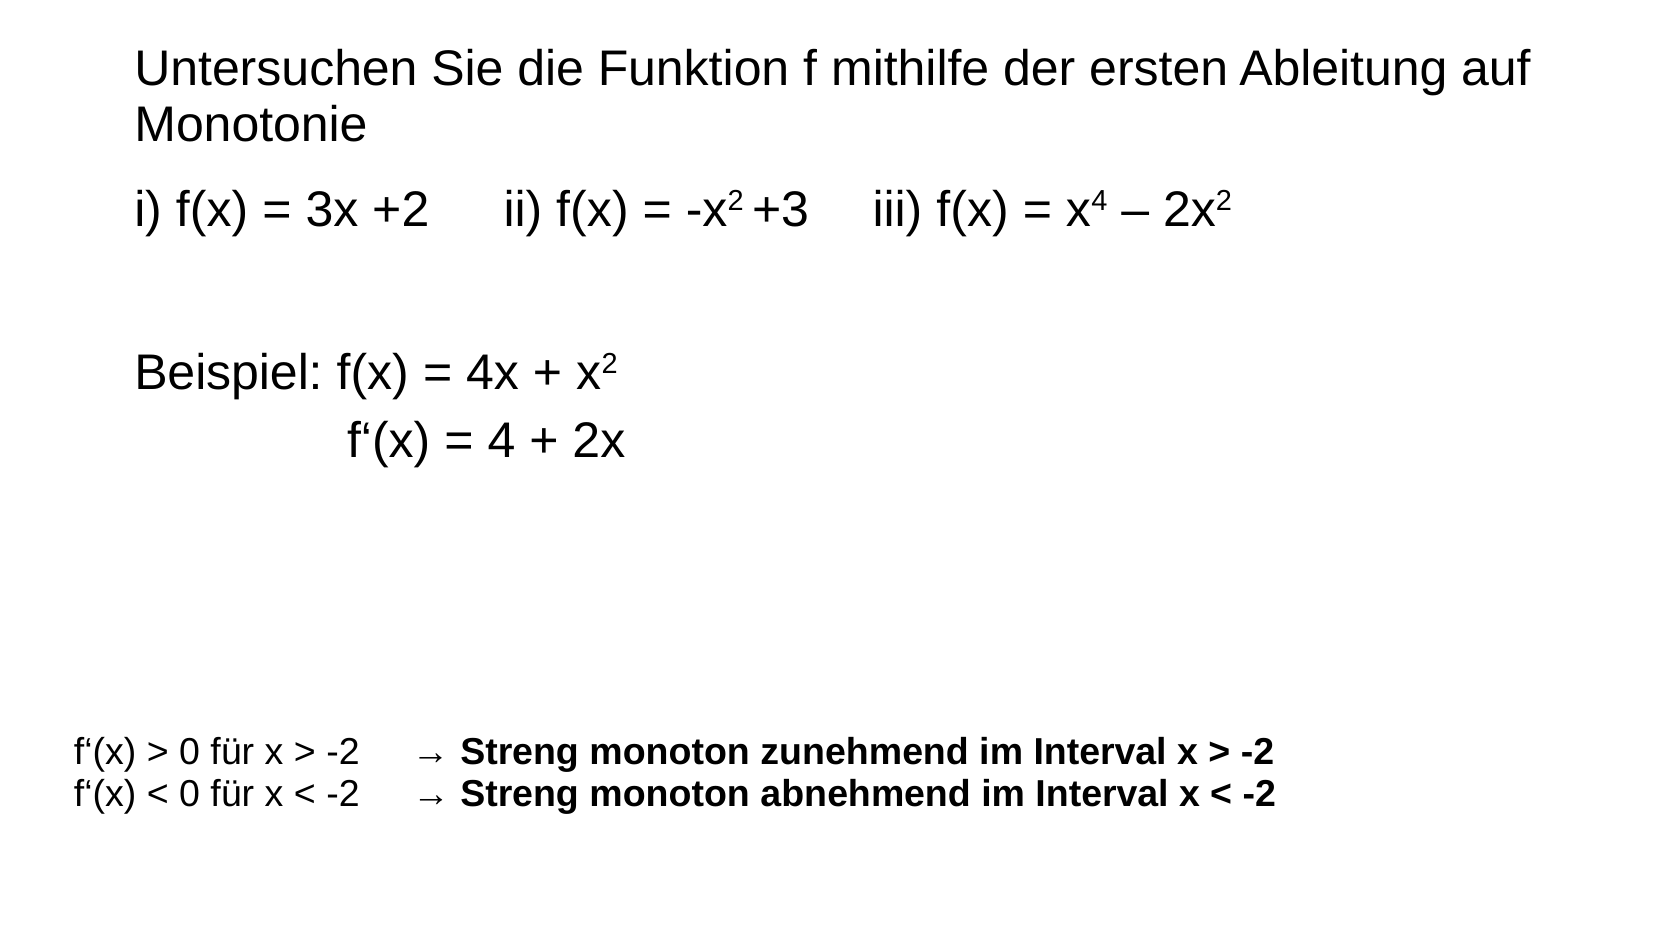

# Untersuchen Sie die Funktion f mithilfe der ersten Ableitung auf Monotonie
i) f(x) = 3x +2 	ii) f(x) = -x2 +3 	iii) f(x) = x4 – 2x2
Beispiel: f(x) = 4x + x2
f‘(x) = 4 + 2x
f‘(x) > 0 für x > -2 → Streng monoton zunehmend im Interval x > -2
f‘(x) < 0 für x < -2 → Streng monoton abnehmend im Interval x < -2